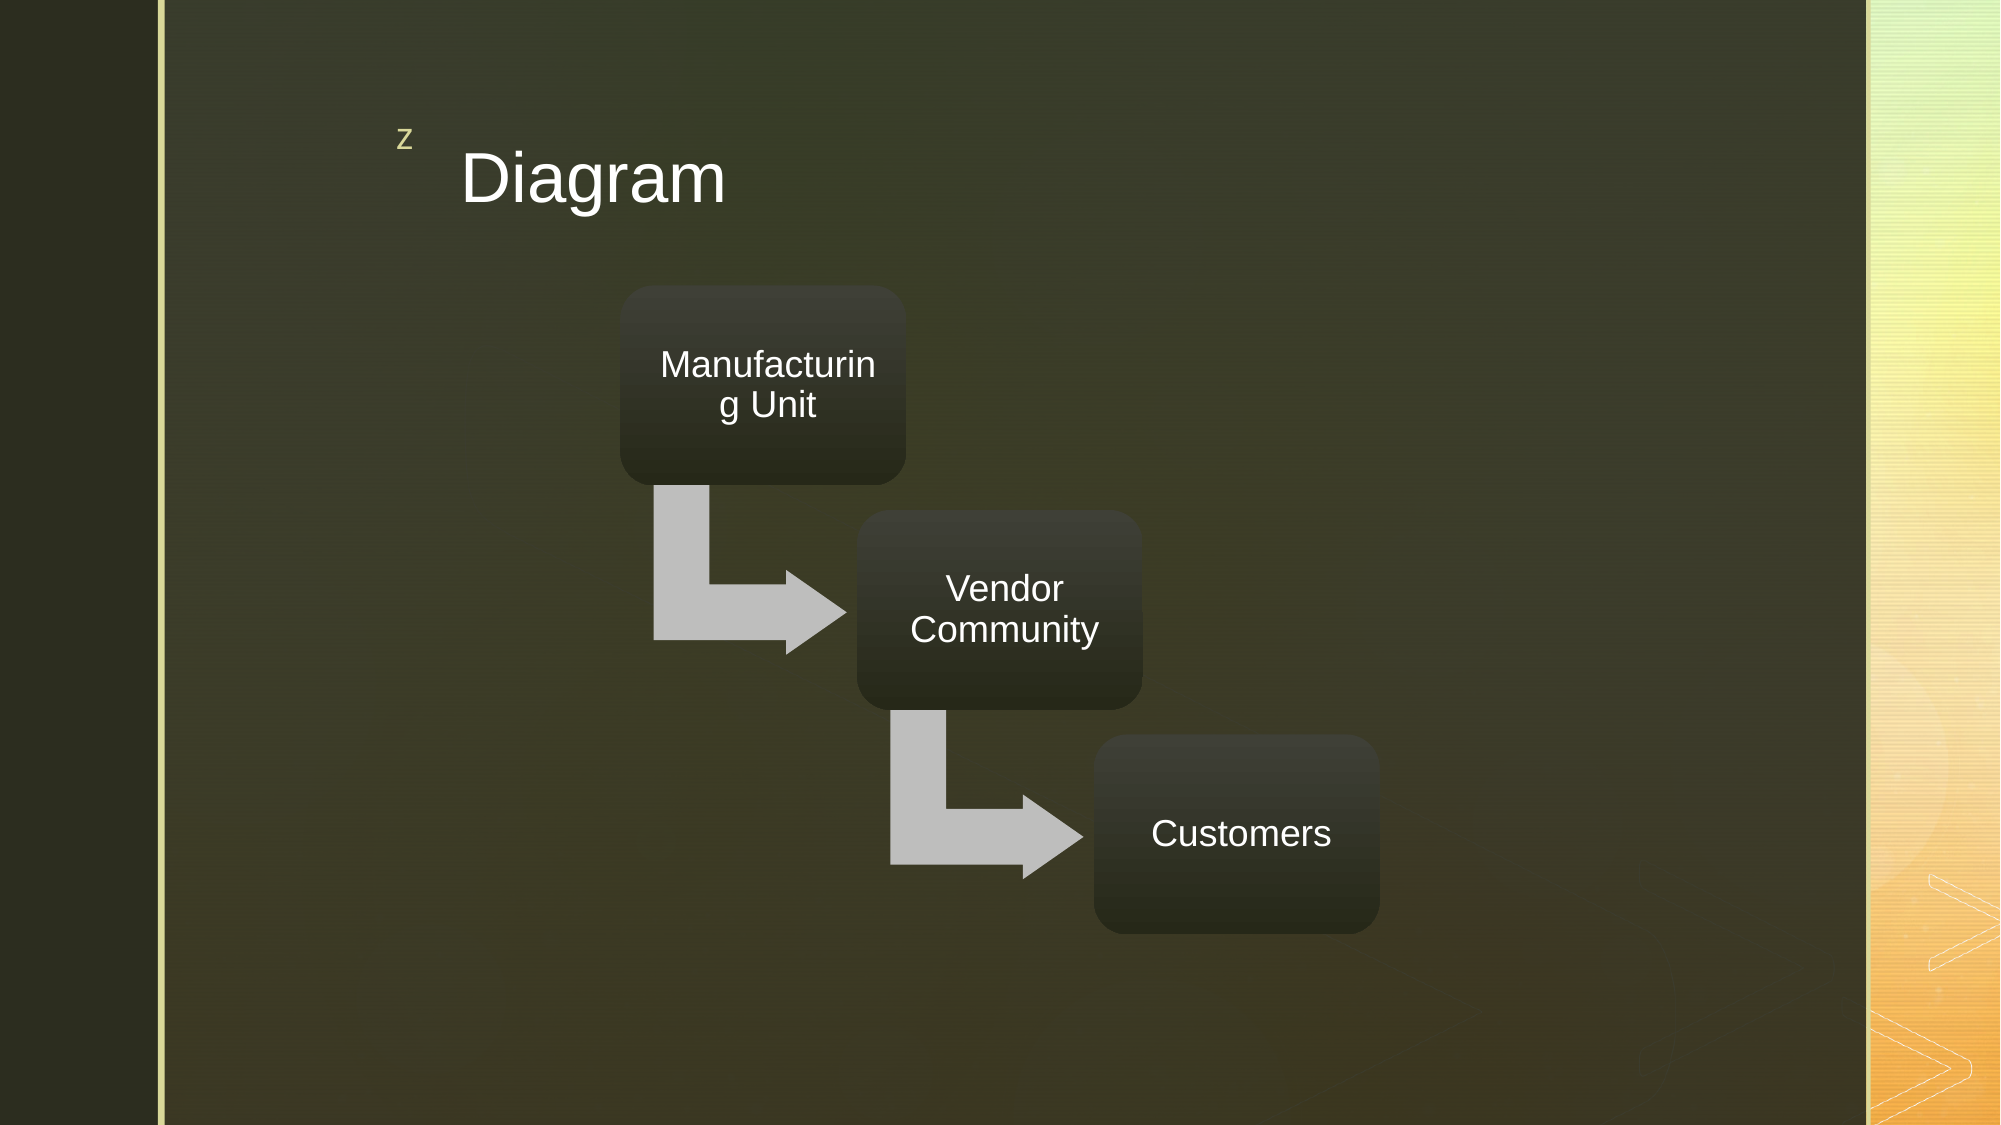

# Diagram
Manufacturing Unit
Vendor Community
Customers